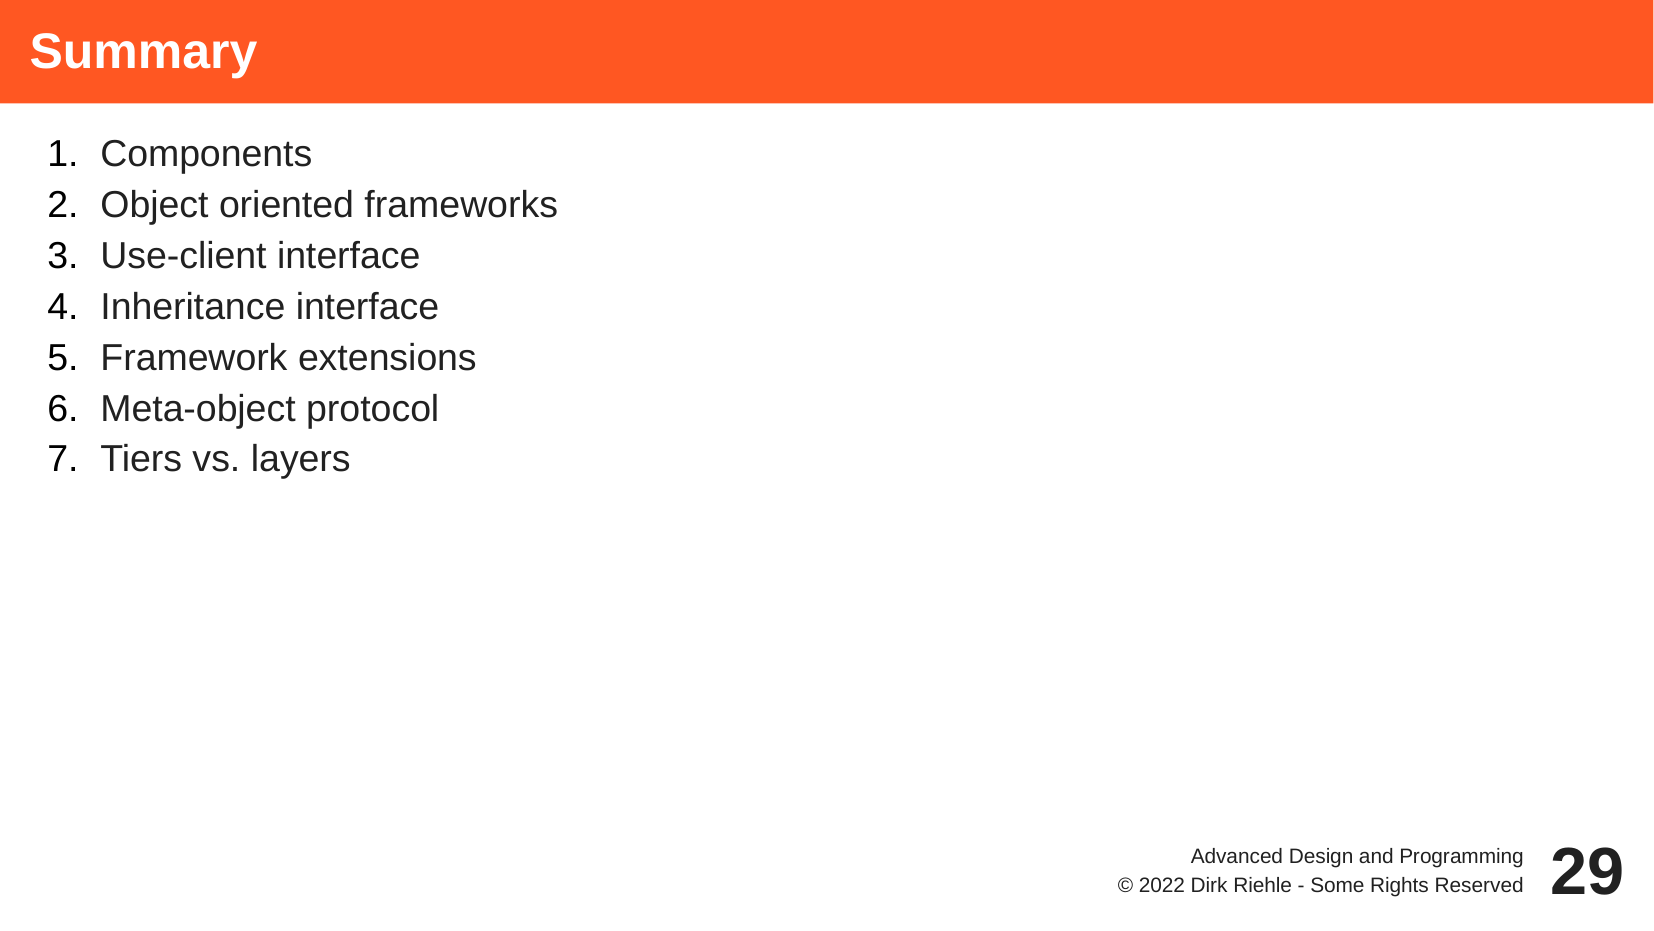

# Summary
Components
Object oriented frameworks
Use-client interface
Inheritance interface
Framework extensions
Meta-object protocol
Tiers vs. layers
Advanced Design and Programming
29
© 2022 Dirk Riehle - Some Rights Reserved